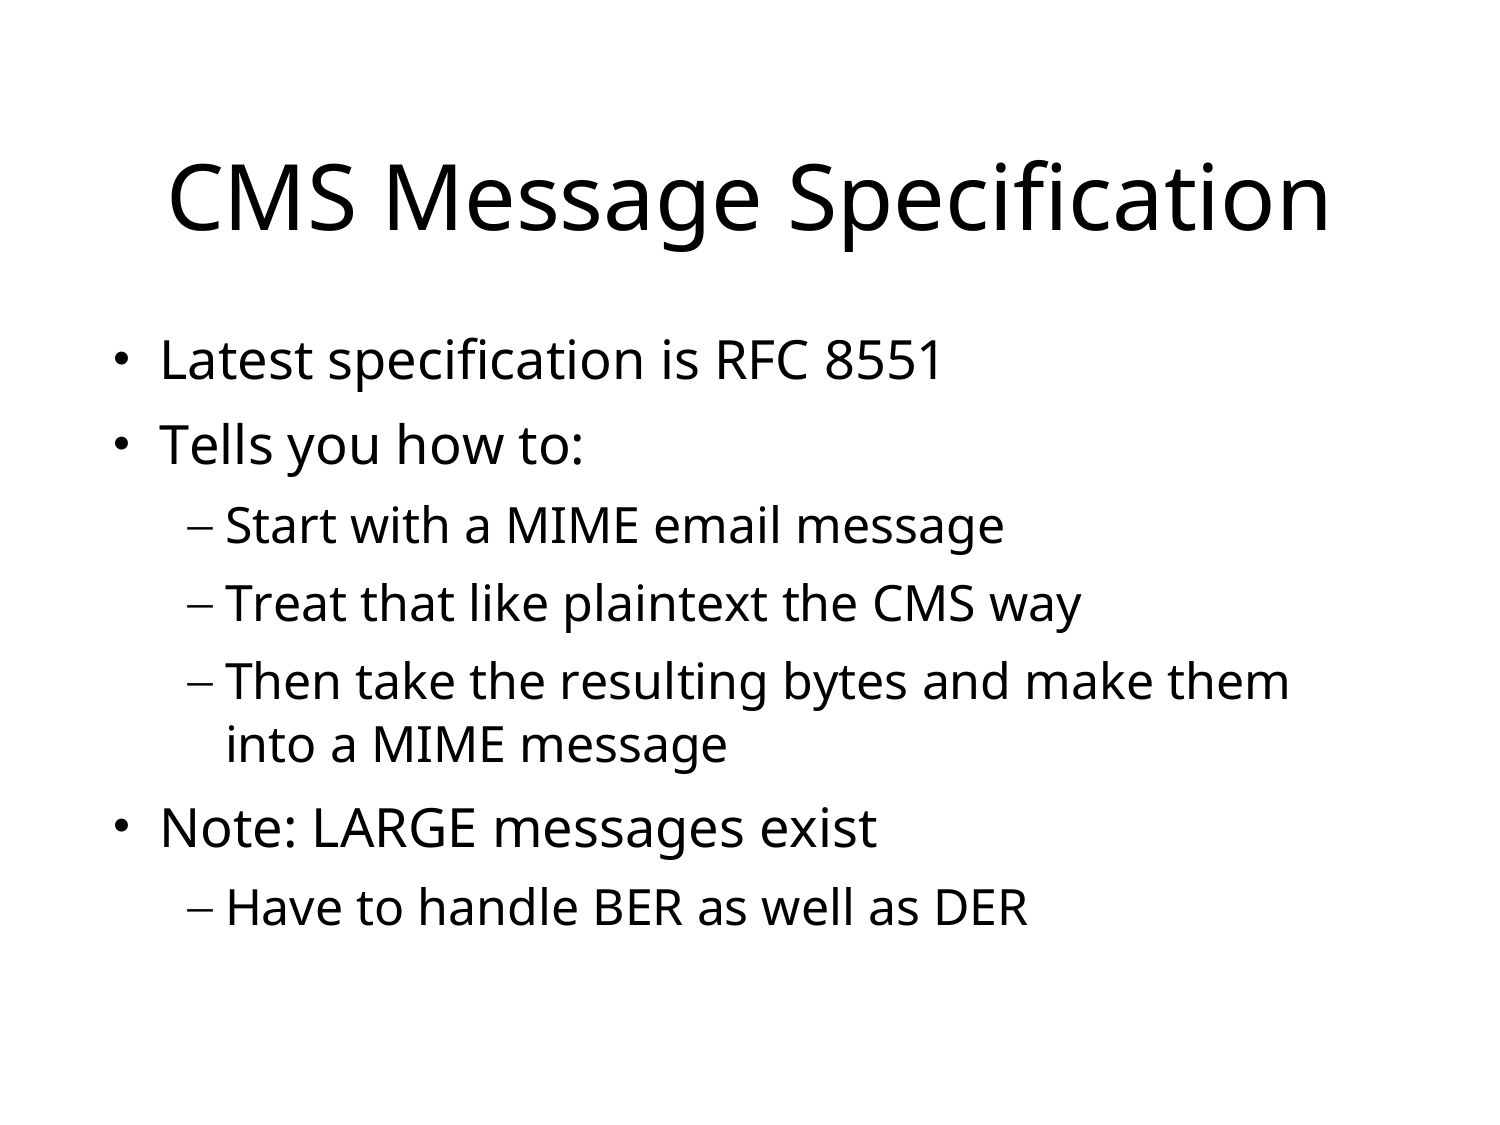

CMS Message Specification
Latest specification is RFC 8551
Tells you how to:
Start with a MIME email message
Treat that like plaintext the CMS way
Then take the resulting bytes and make them into a MIME message
Note: LARGE messages exist
Have to handle BER as well as DER